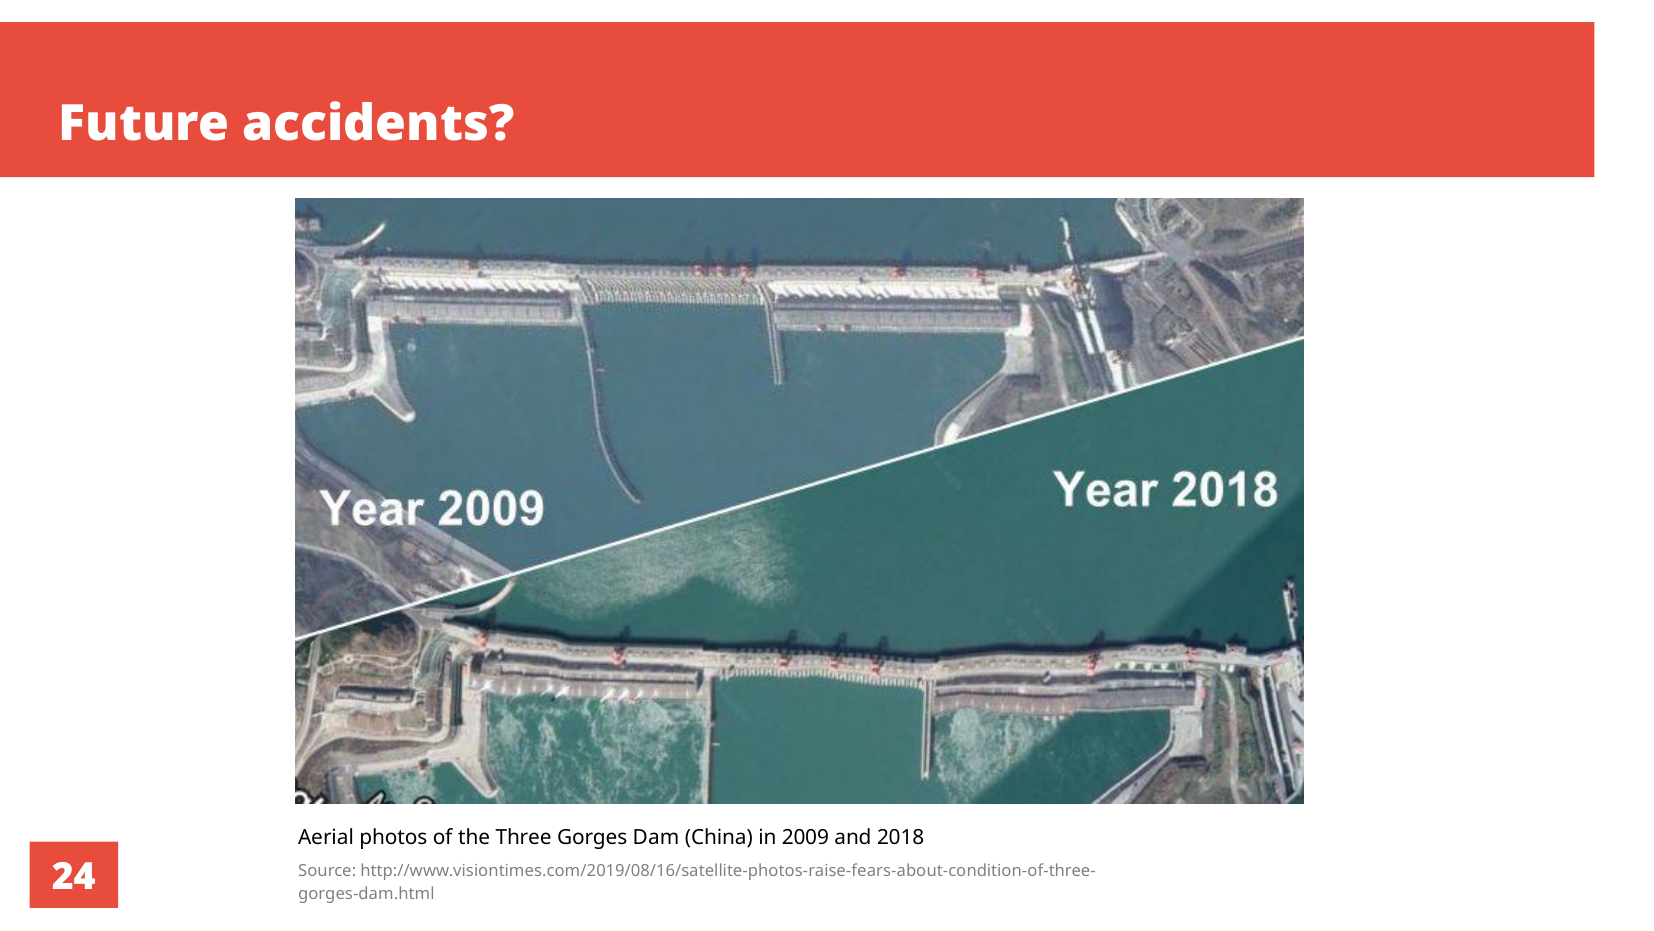

# Future accidents?
Aerial photos of the Three Gorges Dam (China) in 2009 and 2018
Source: http://www.visiontimes.com/2019/08/16/satellite-photos-raise-fears-about-condition-of-three-gorges-dam.html
24